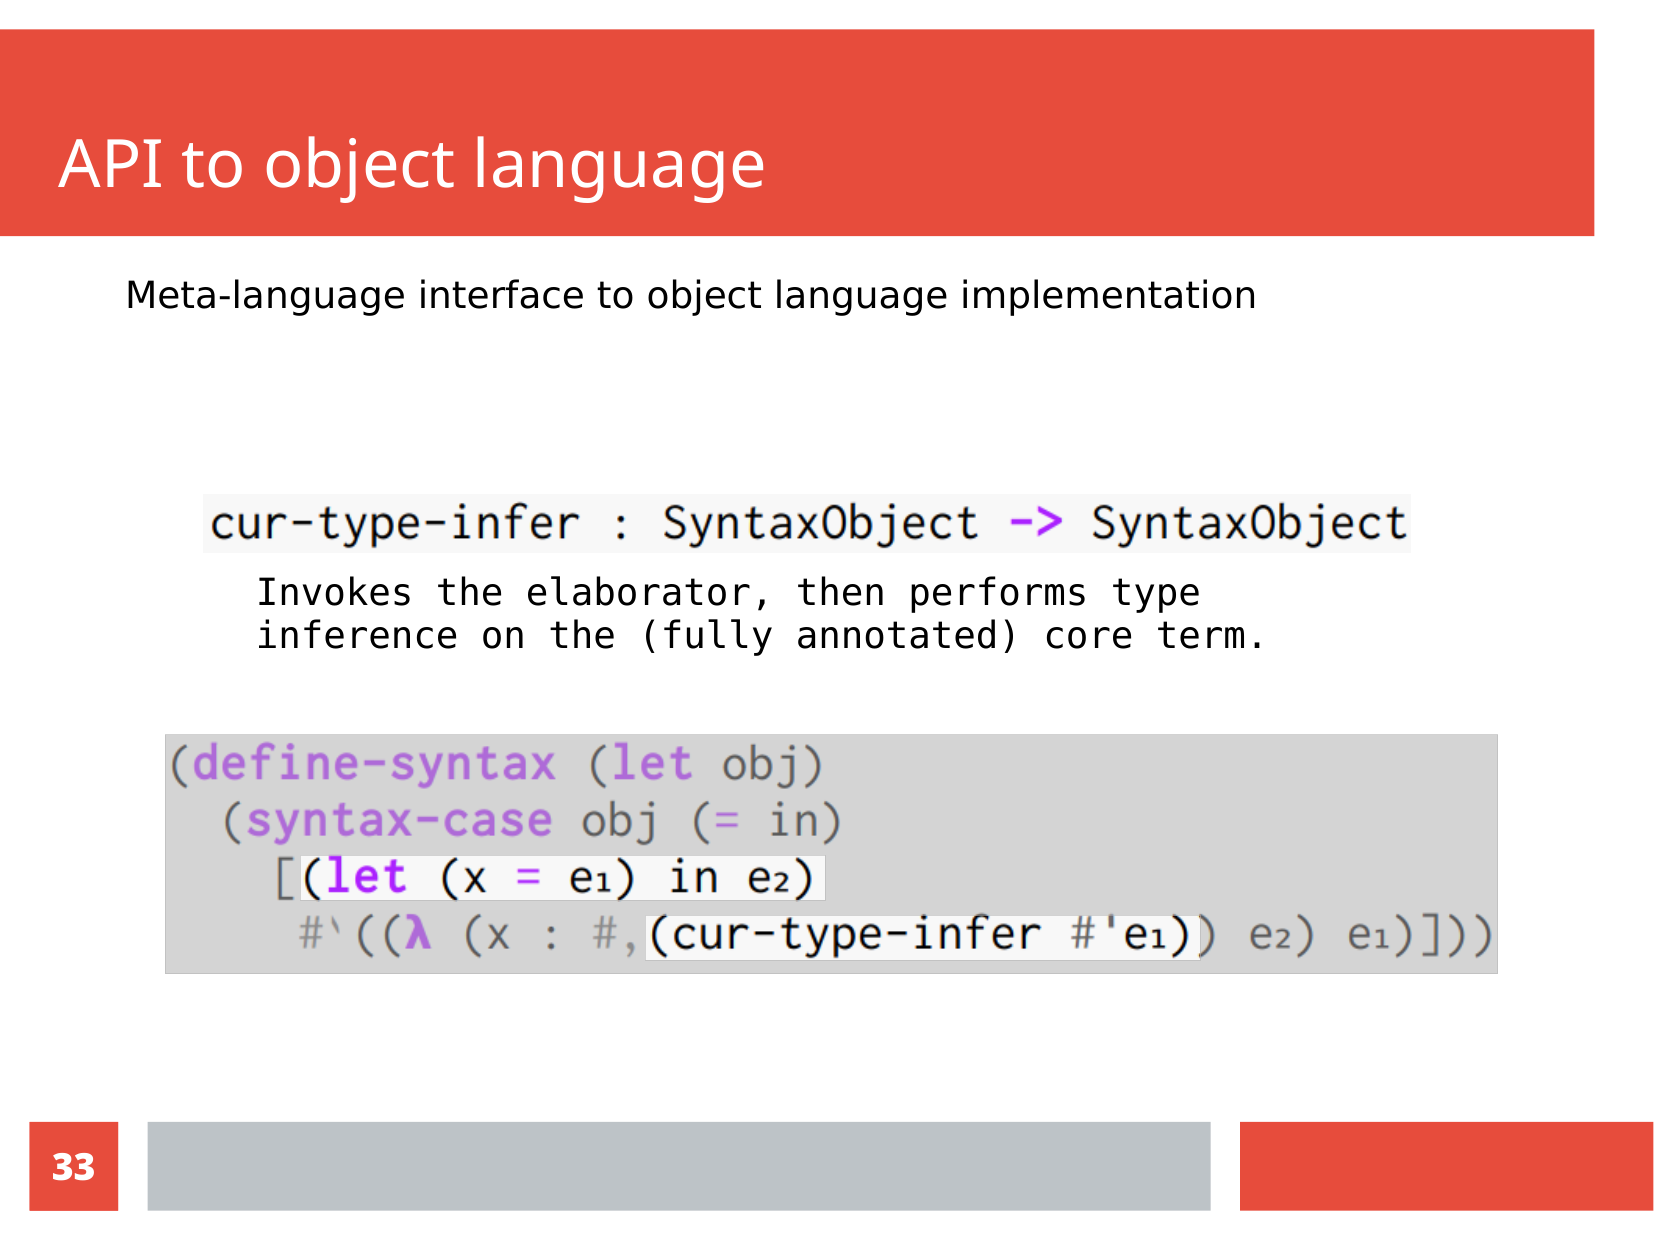

# API to object language
Meta-language interface to object language implementation
Invokes the elaborator, then performs type inference on the (fully annotated) core term.
33